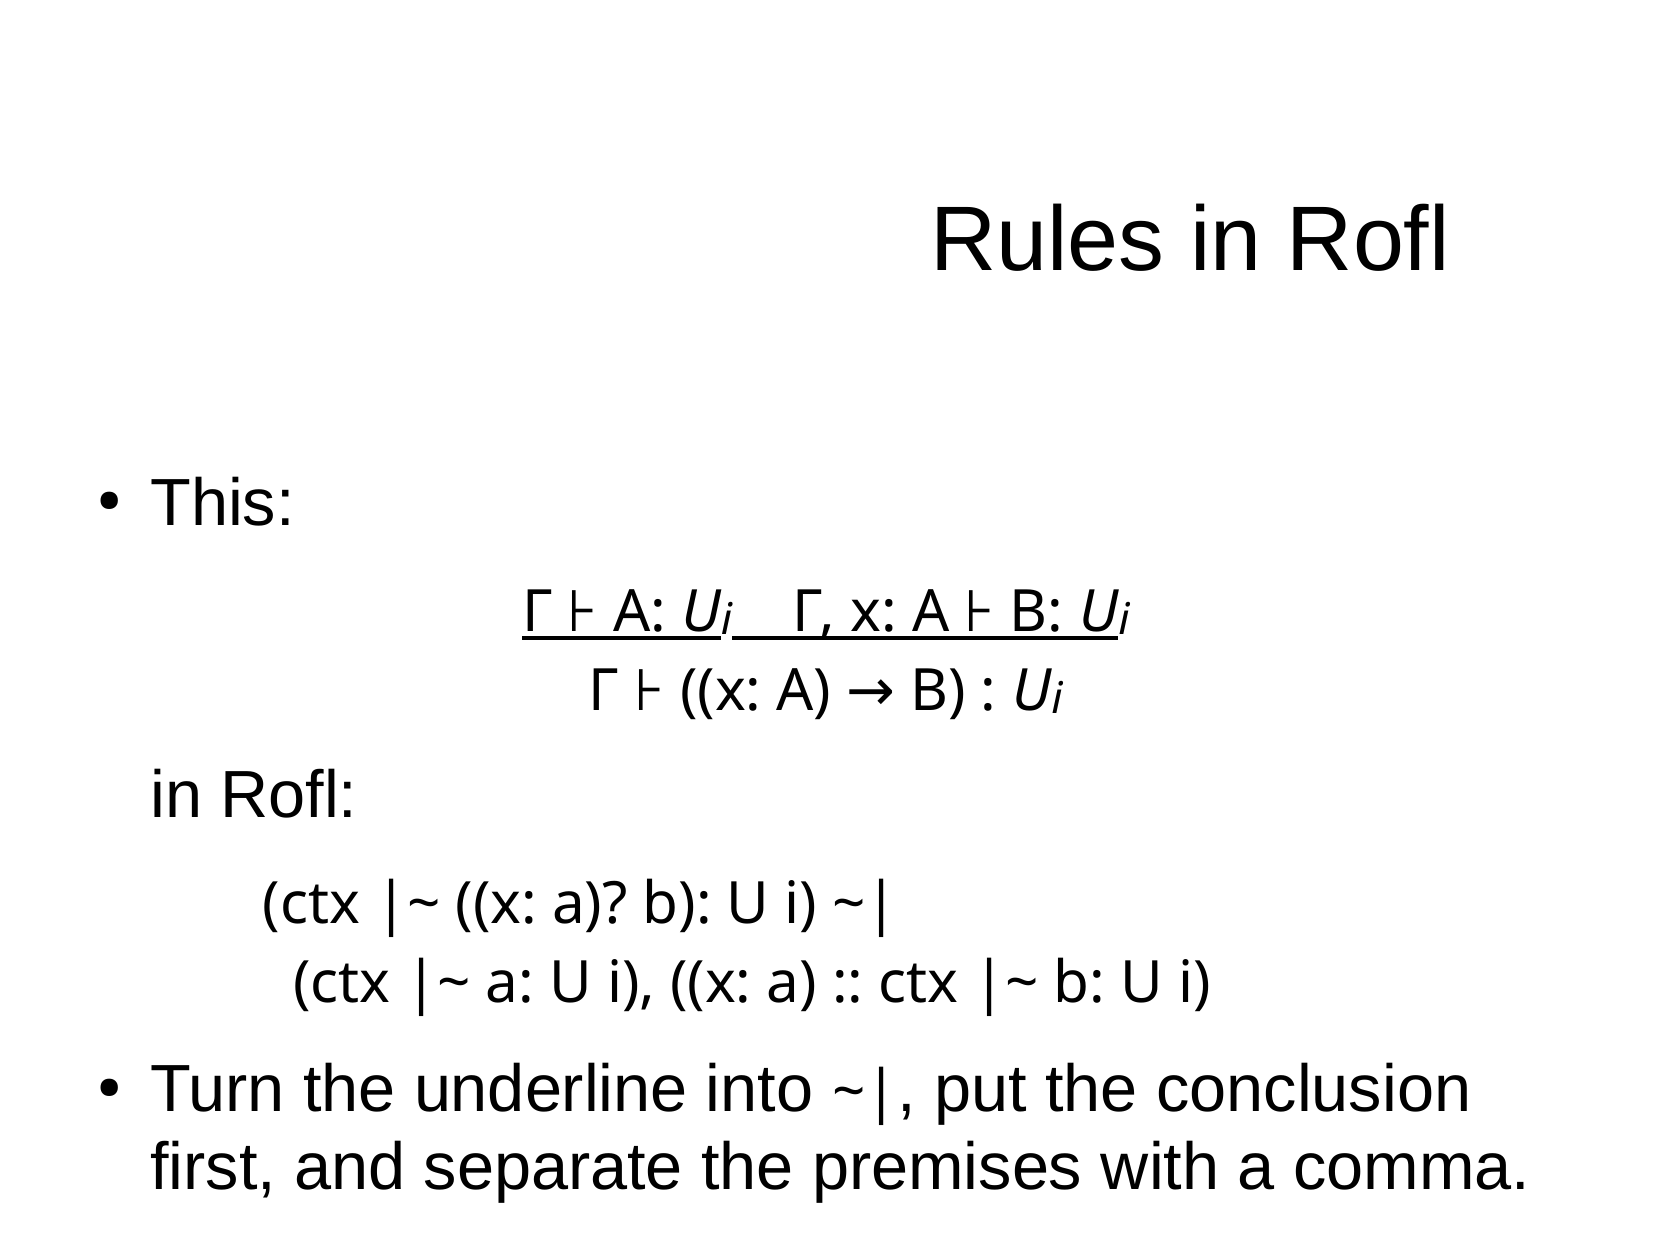

# Rules in Rofl
This:
Γ ⊦ A: Ui Γ, x: A ⊦ B: Ui
Γ ⊦ ((x: A) → B) : Ui
in Rofl:
 (ctx |~ ((x: a)? b): U i) ~|
 (ctx |~ a: U i), ((x: a) :: ctx |~ b: U i)
Turn the underline into ~|, put the conclusion first, and separate the premises with a comma.